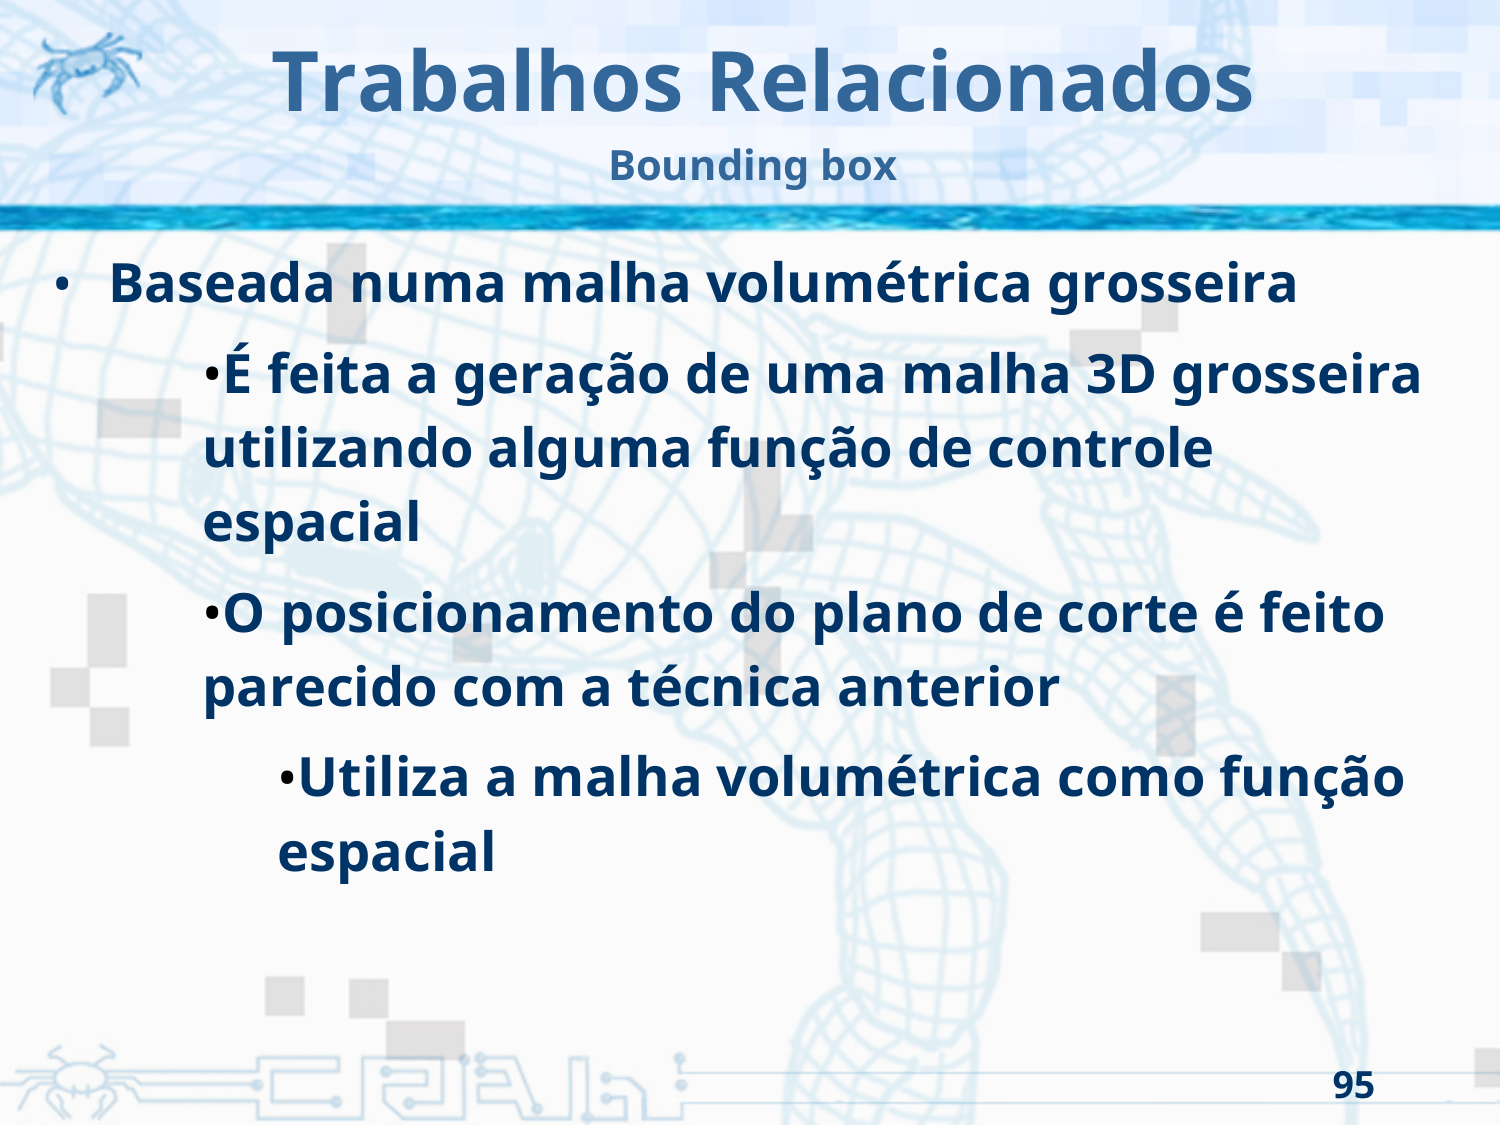

Trabalhos Relacionados
Bounding box
Baseada numa malha volumétrica grosseira
É feita a geração de uma malha 3D grosseira utilizando alguma função de controle espacial
O posicionamento do plano de corte é feito parecido com a técnica anterior
Utiliza a malha volumétrica como função espacial